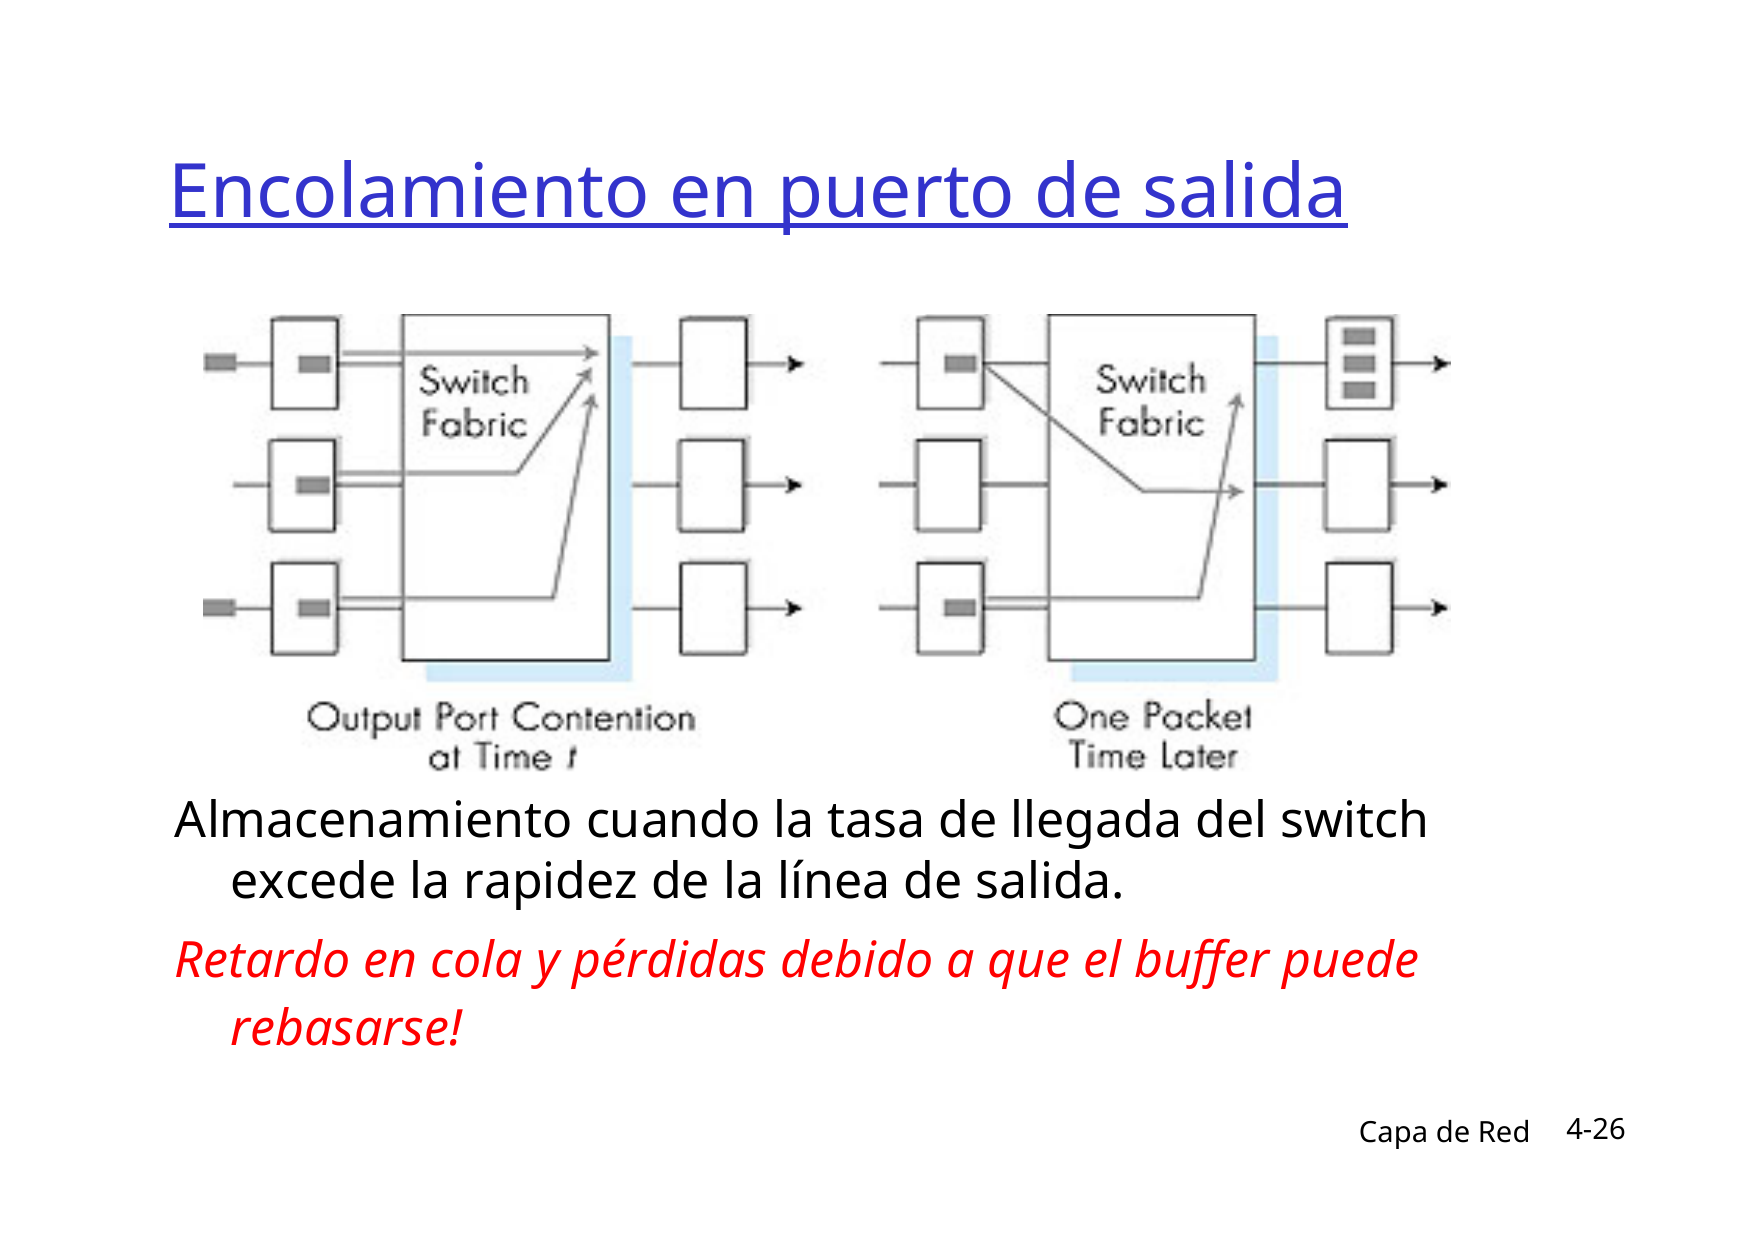

# Encolamiento en puerto de salida
Almacenamiento cuando la tasa de llegada del switch excede la rapidez de la línea de salida.
Retardo en cola y pérdidas debido a que el buffer puede rebasarse!